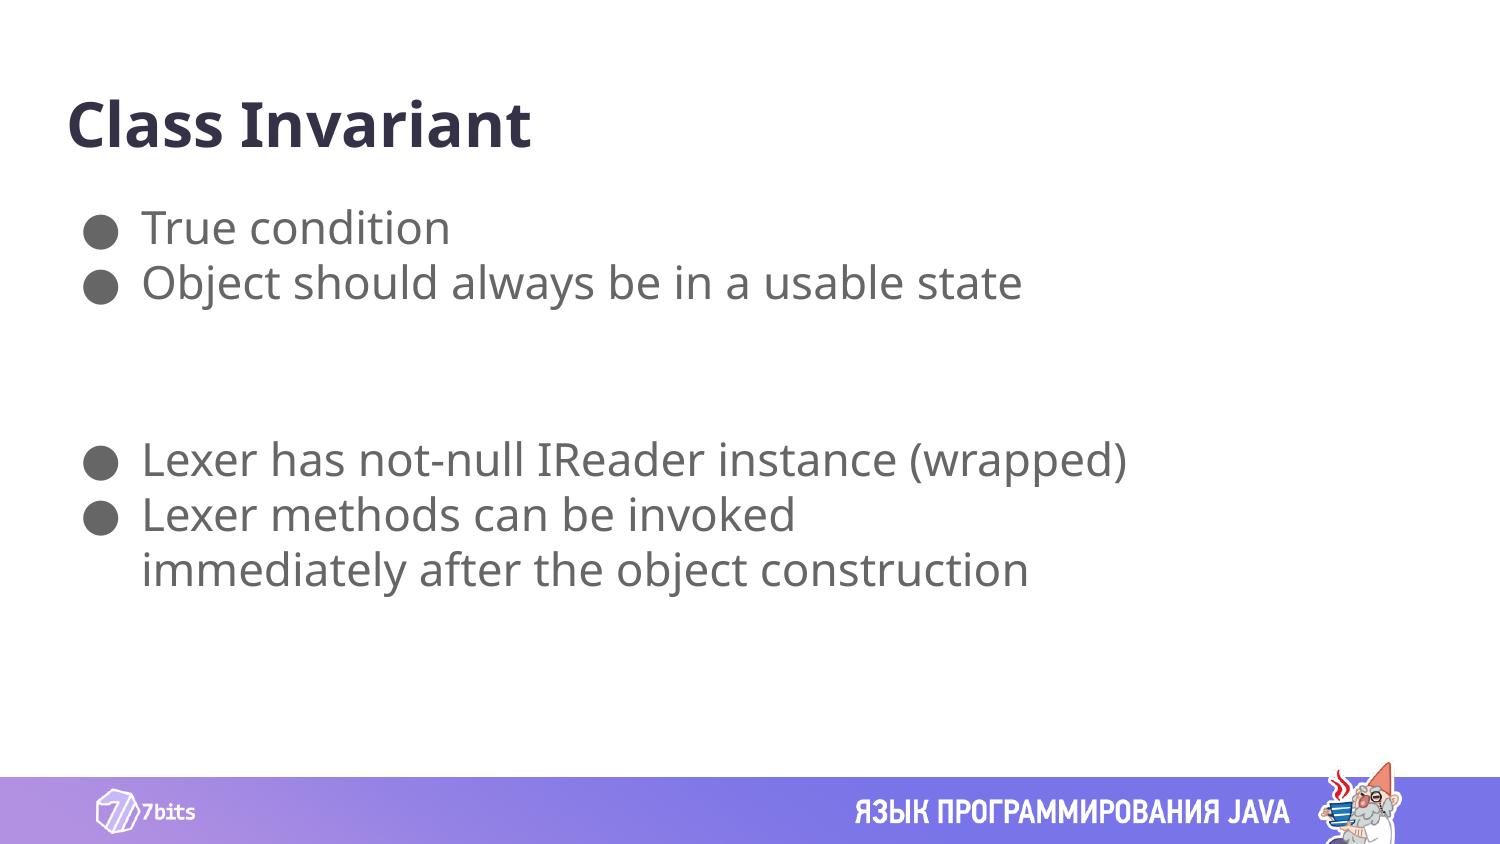

# Class Invariant
True condition
Object should always be in a usable state
Lexer has not-null IReader instance (wrapped)
Lexer methods can be invoked
immediately after the object construction